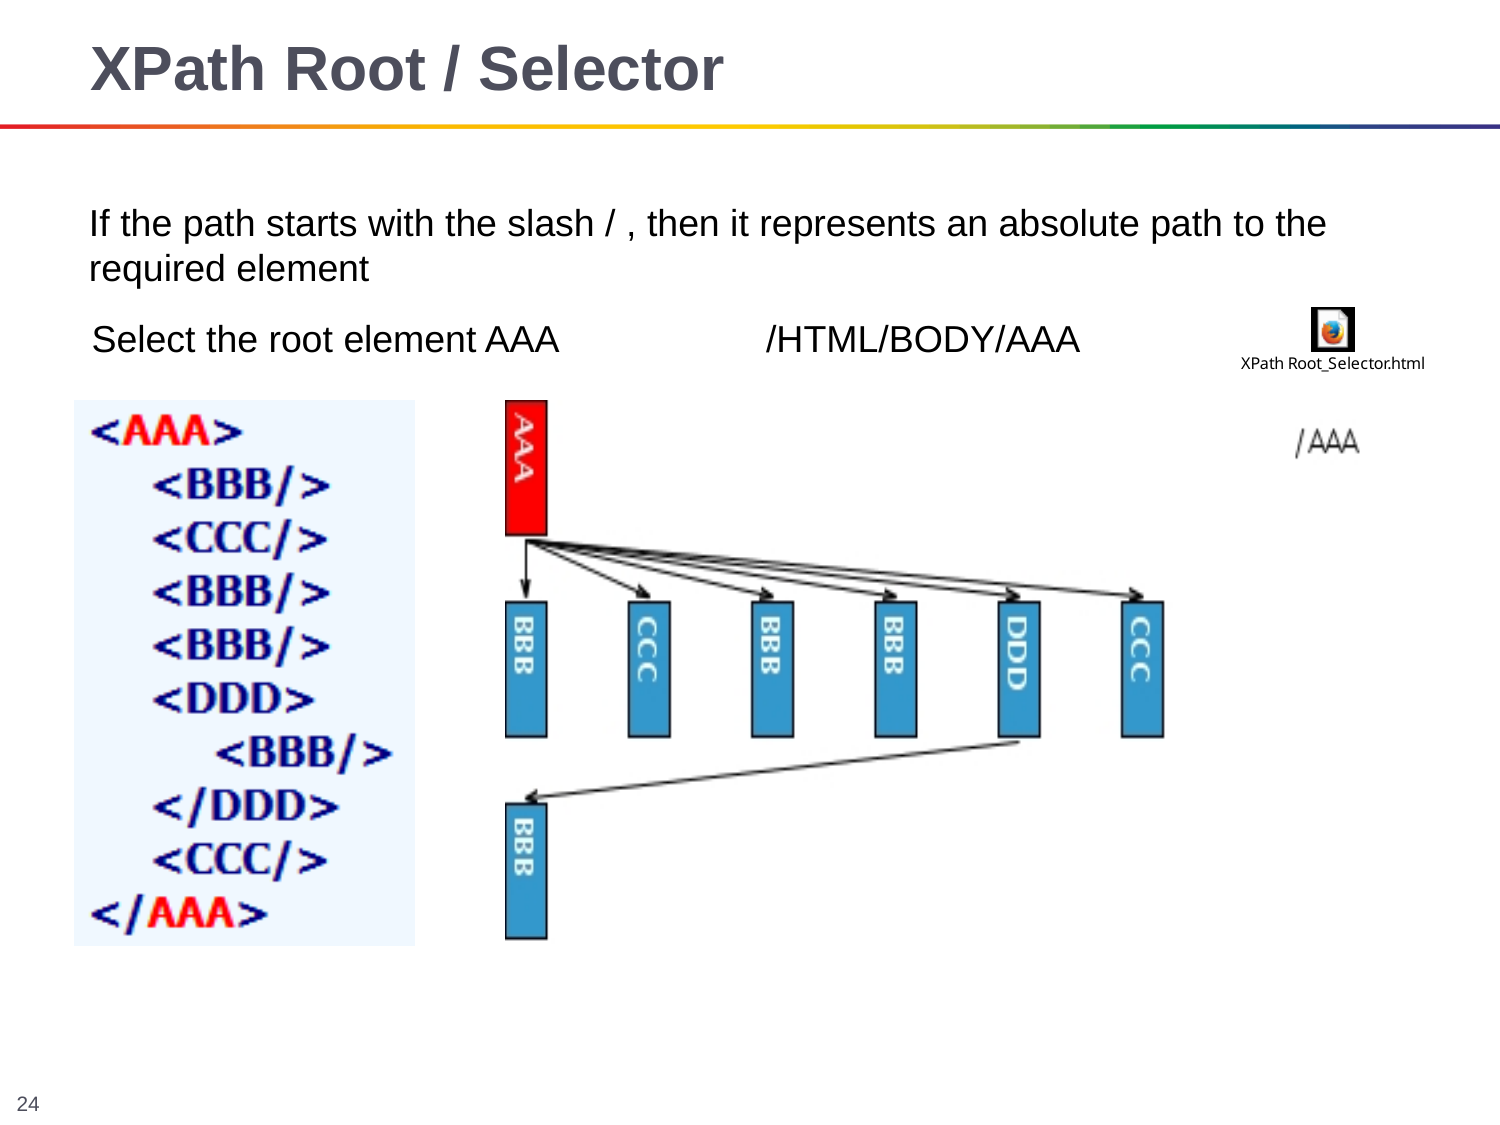

# XPath Root / Selector
If the path starts with the slash / , then it represents an absolute path to the required element
Select the root element AAA
/HTML/BODY/AAA